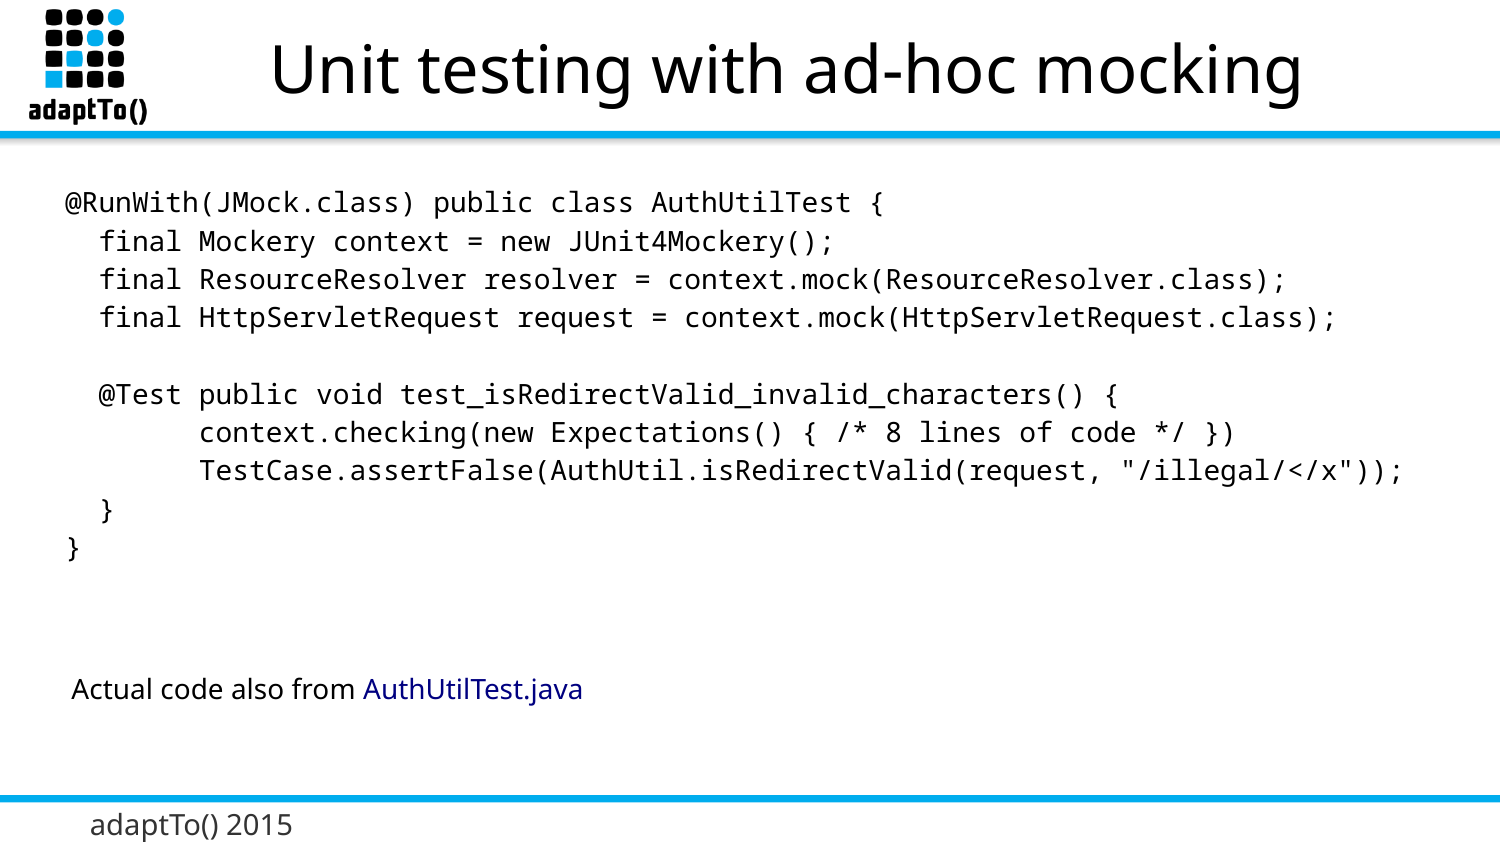

# Unit testing with ad-hoc mocking
@RunWith(JMock.class) public class AuthUtilTest {
 final Mockery context = new JUnit4Mockery();
 final ResourceResolver resolver = context.mock(ResourceResolver.class);
 final HttpServletRequest request = context.mock(HttpServletRequest.class);
 @Test public void test_isRedirectValid_invalid_characters() {
 context.checking(new Expectations() { /* 8 lines of code */ })
 TestCase.assertFalse(AuthUtil.isRedirectValid(request, "/illegal/</x"));
 }
}
Actual code also from AuthUtilTest.java